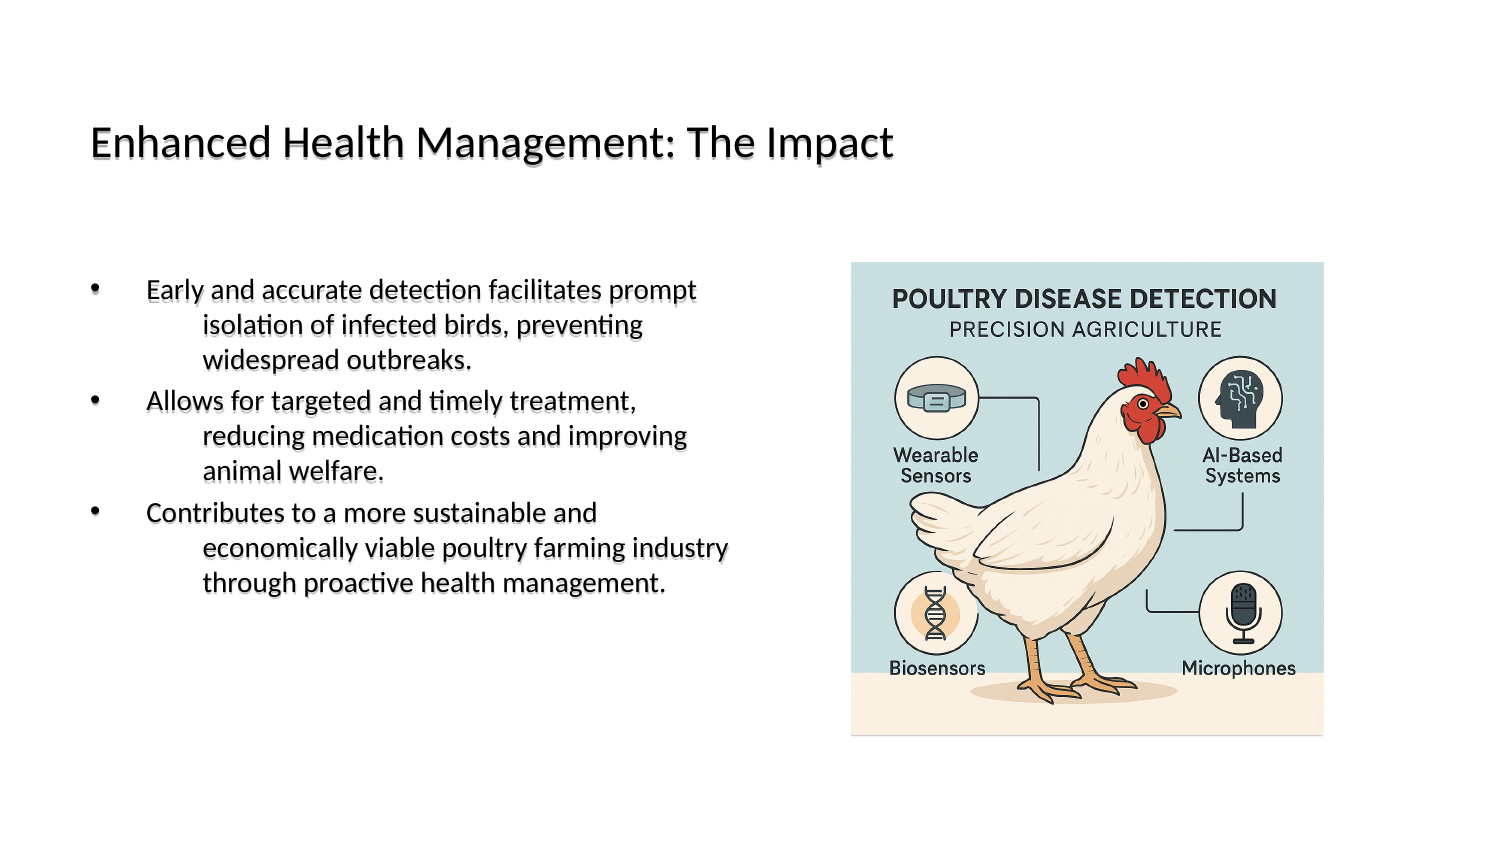

# Enhanced Health Management: The Impact
Early and accurate detection facilitates prompt isolation of infected birds, preventing widespread outbreaks.
Allows for targeted and timely treatment, reducing medication costs and improving animal welfare.
Contributes to a more sustainable and economically viable poultry farming industry through proactive health management.